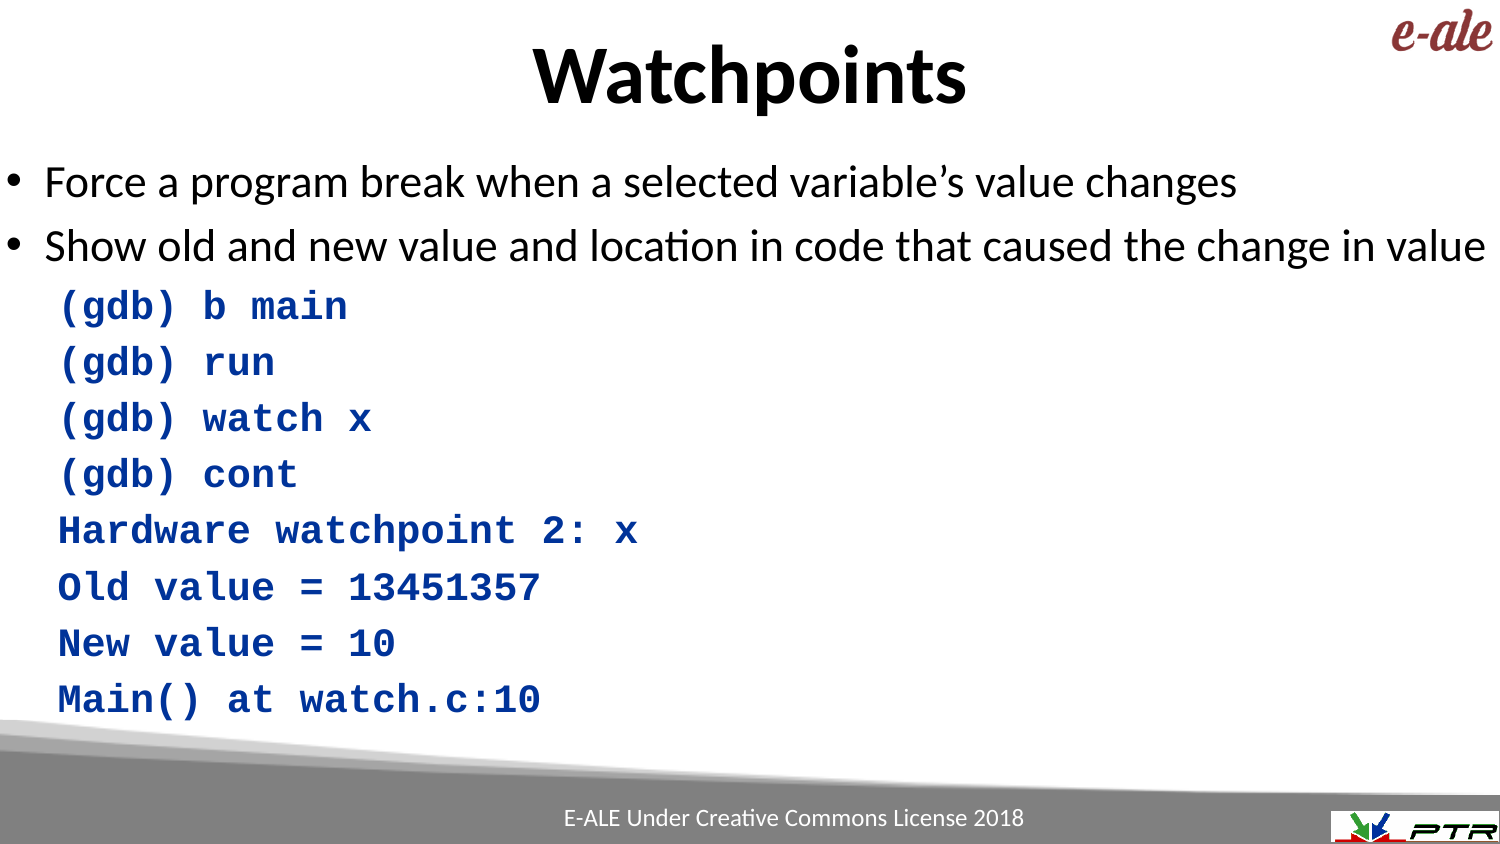

# Watchpoints
Force a program break when a selected variable’s value changes
Show old and new value and location in code that caused the change in value
(gdb) b main
(gdb) run
(gdb) watch x
(gdb) cont
Hardware watchpoint 2: x
Old value = 13451357
New value = 10
Main() at watch.c:10